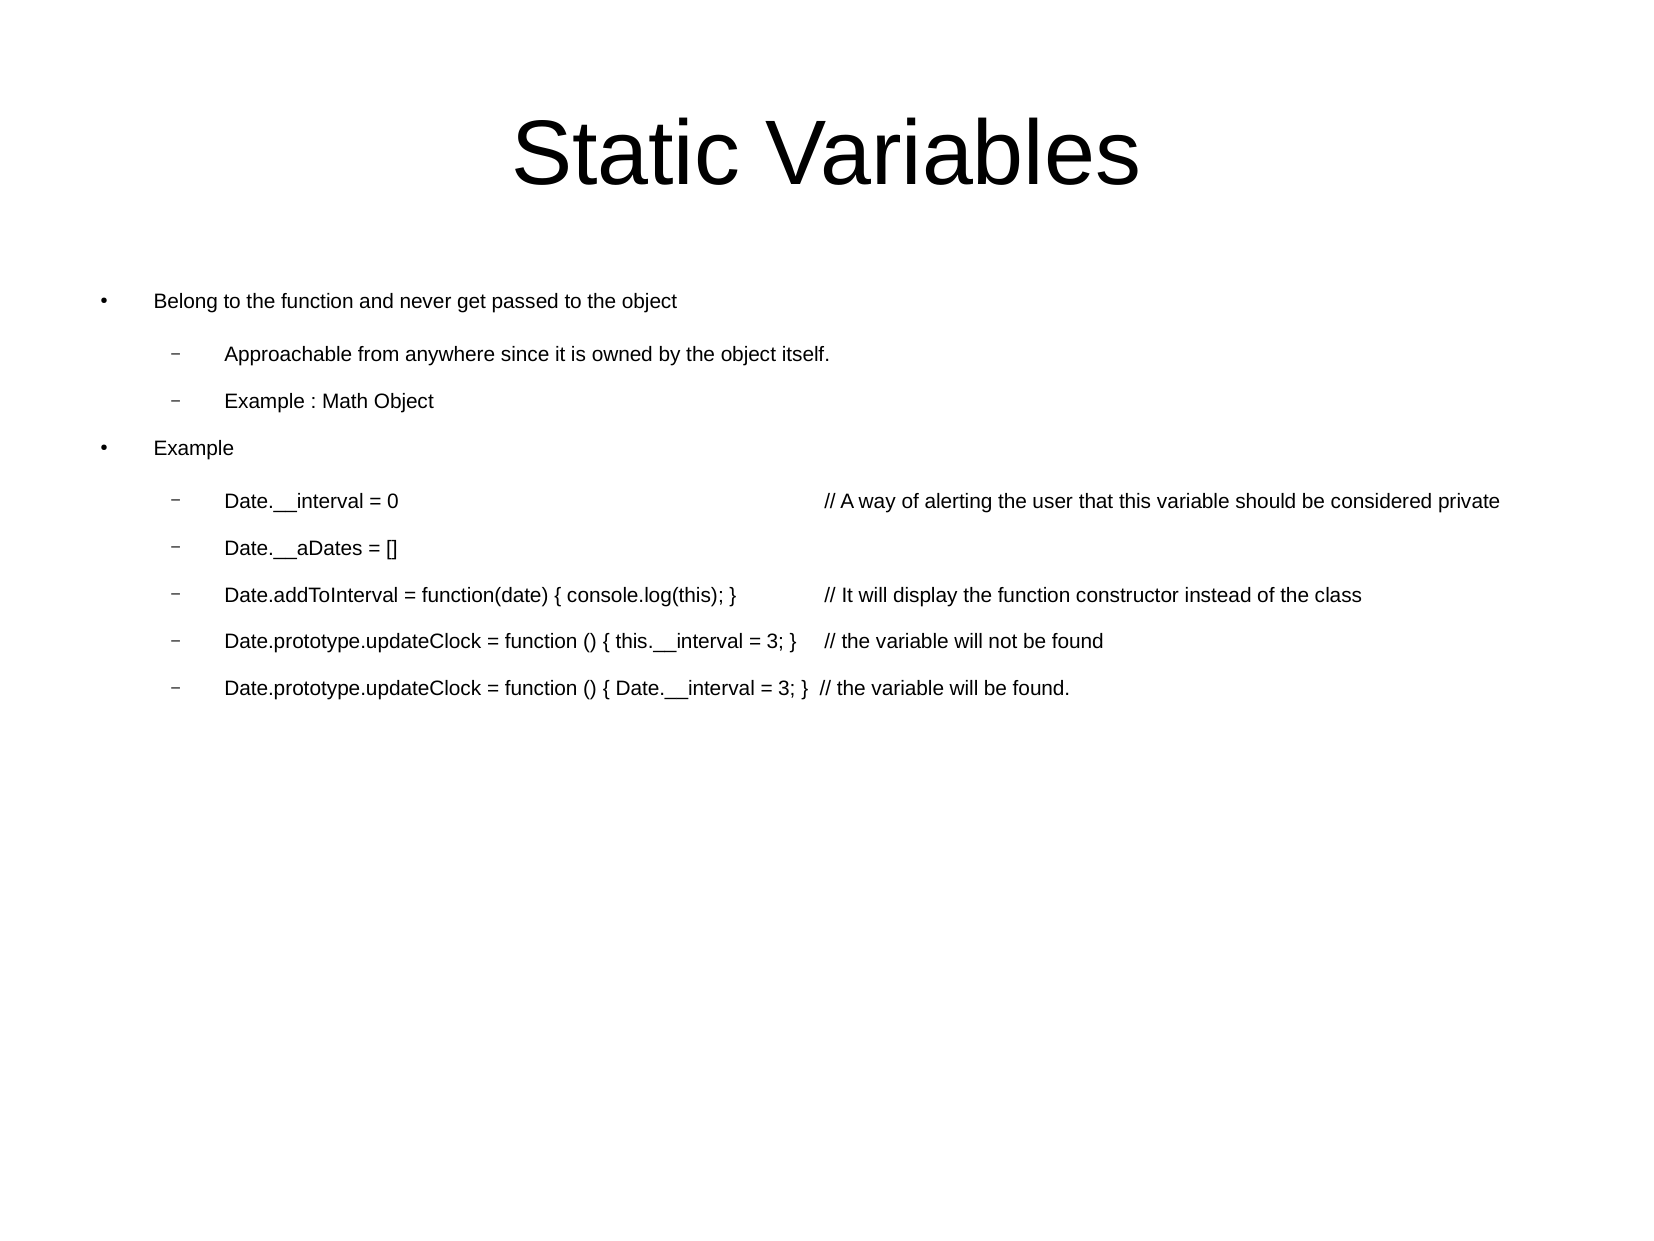

# Static Variables
Belong to the function and never get passed to the object
Approachable from anywhere since it is owned by the object itself.
Example : Math Object
Example
Date.__interval = 0						// A way of alerting the user that this variable should be considered private
Date.__aDates = []
Date.addToInterval = function(date) { console.log(this); } 	// It will display the function constructor instead of the class
Date.prototype.updateClock = function () { this.__interval = 3; }	// the variable will not be found
Date.prototype.updateClock = function () { Date.__interval = 3; } // the variable will be found.